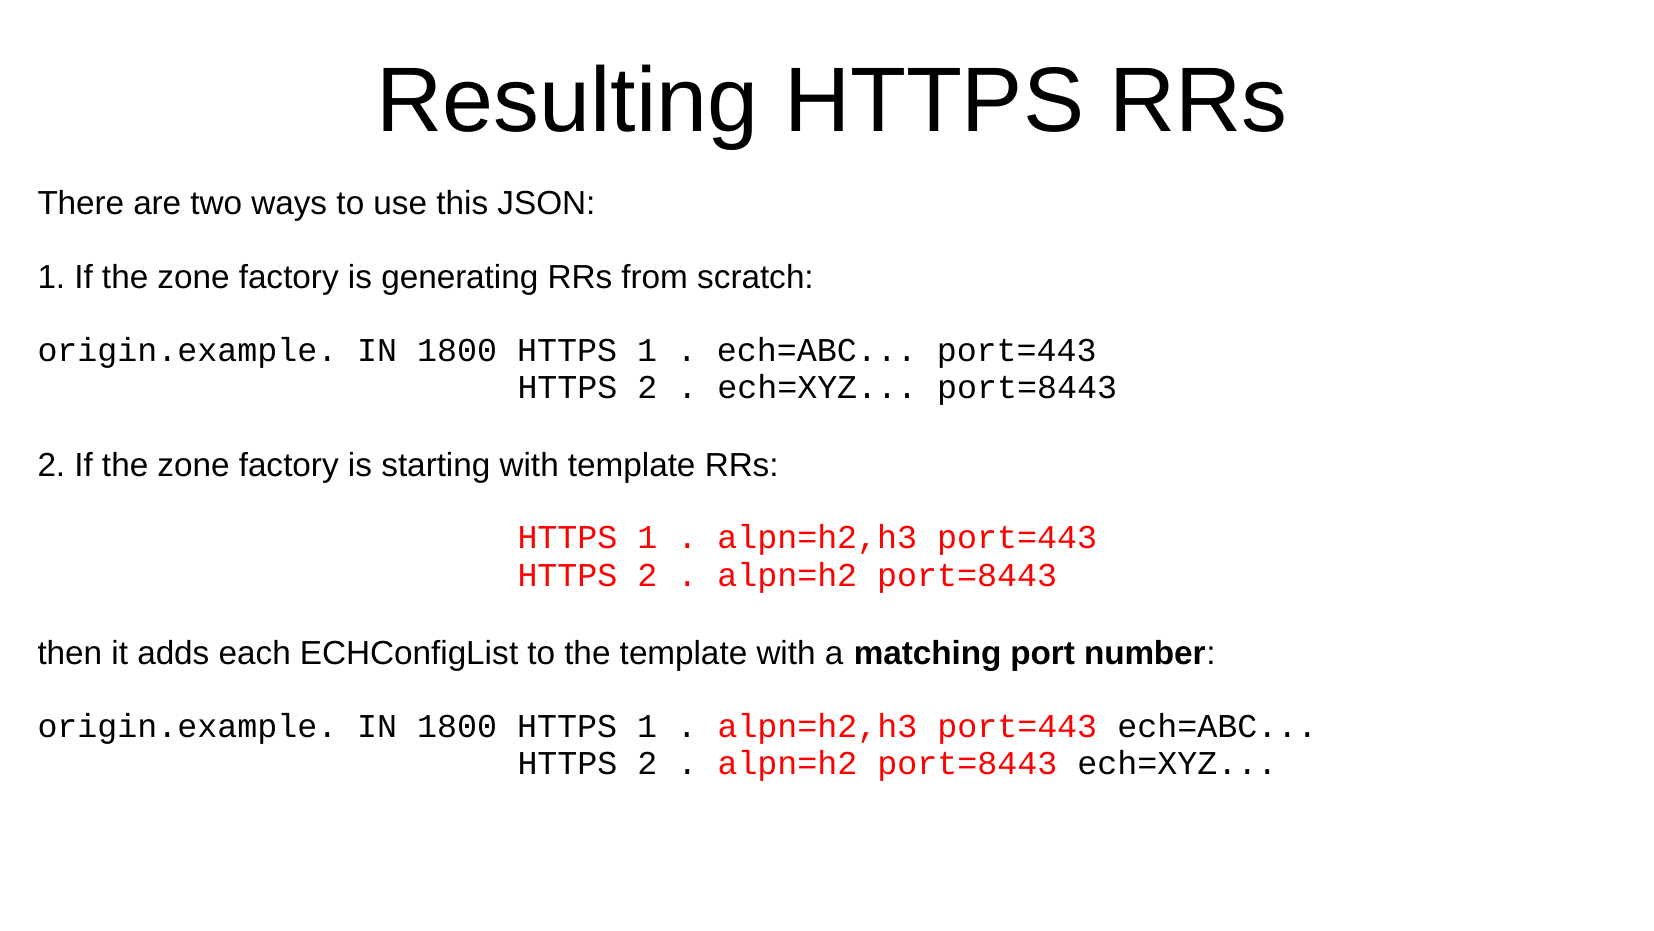

# Resulting HTTPS RRs
There are two ways to use this JSON:
1. If the zone factory is generating RRs from scratch:
origin.example. IN 1800 HTTPS 1 . ech=ABC... port=443
 HTTPS 2 . ech=XYZ... port=8443
2. If the zone factory is starting with template RRs:
 HTTPS 1 . alpn=h2,h3 port=443
 HTTPS 2 . alpn=h2 port=8443
then it adds each ECHConfigList to the template with a matching port number:
origin.example. IN 1800 HTTPS 1 . alpn=h2,h3 port=443 ech=ABC...
 HTTPS 2 . alpn=h2 port=8443 ech=XYZ...